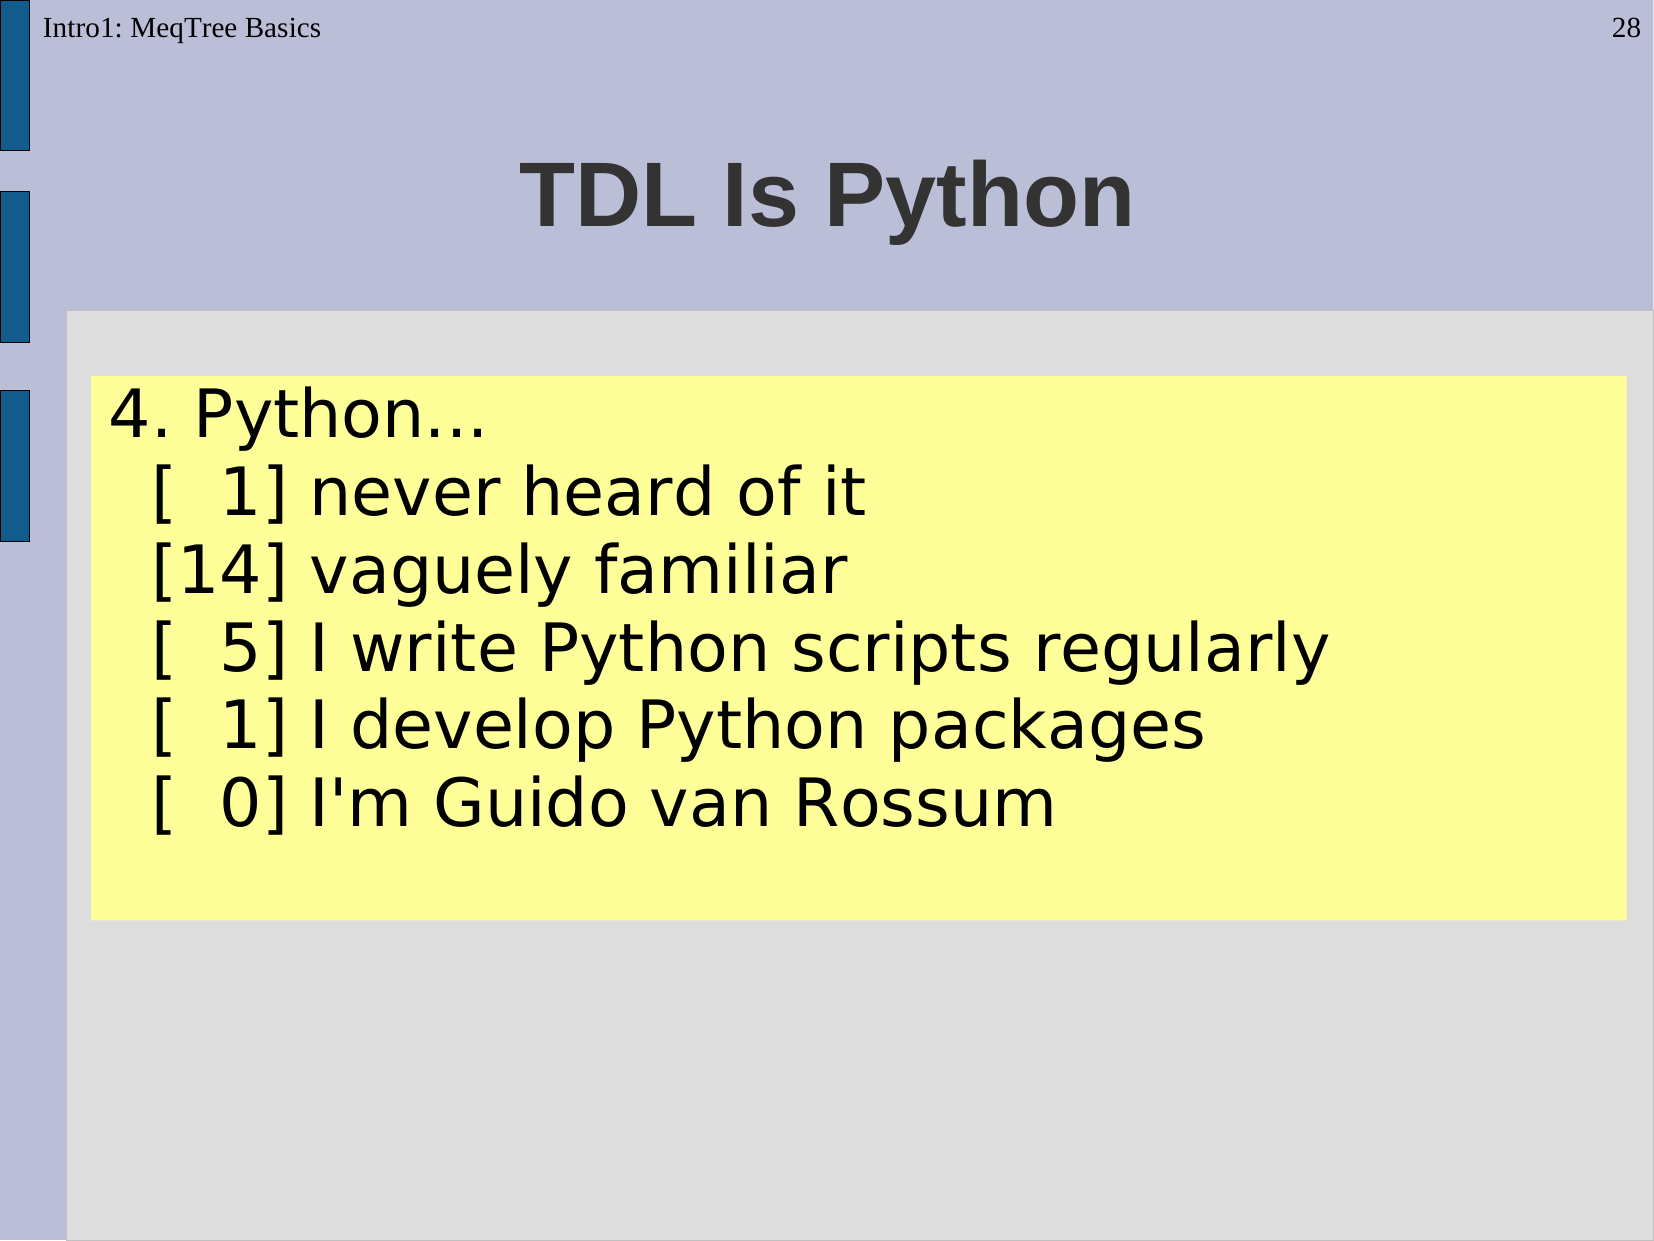

Intro1: MeqTree Basics
28
# TDL Is Python
4. Python...
 [ 1] never heard of it
 [14] vaguely familiar
 [ 5] I write Python scripts regularly
 [ 1] I develop Python packages
 [ 0] I'm Guido van Rossum